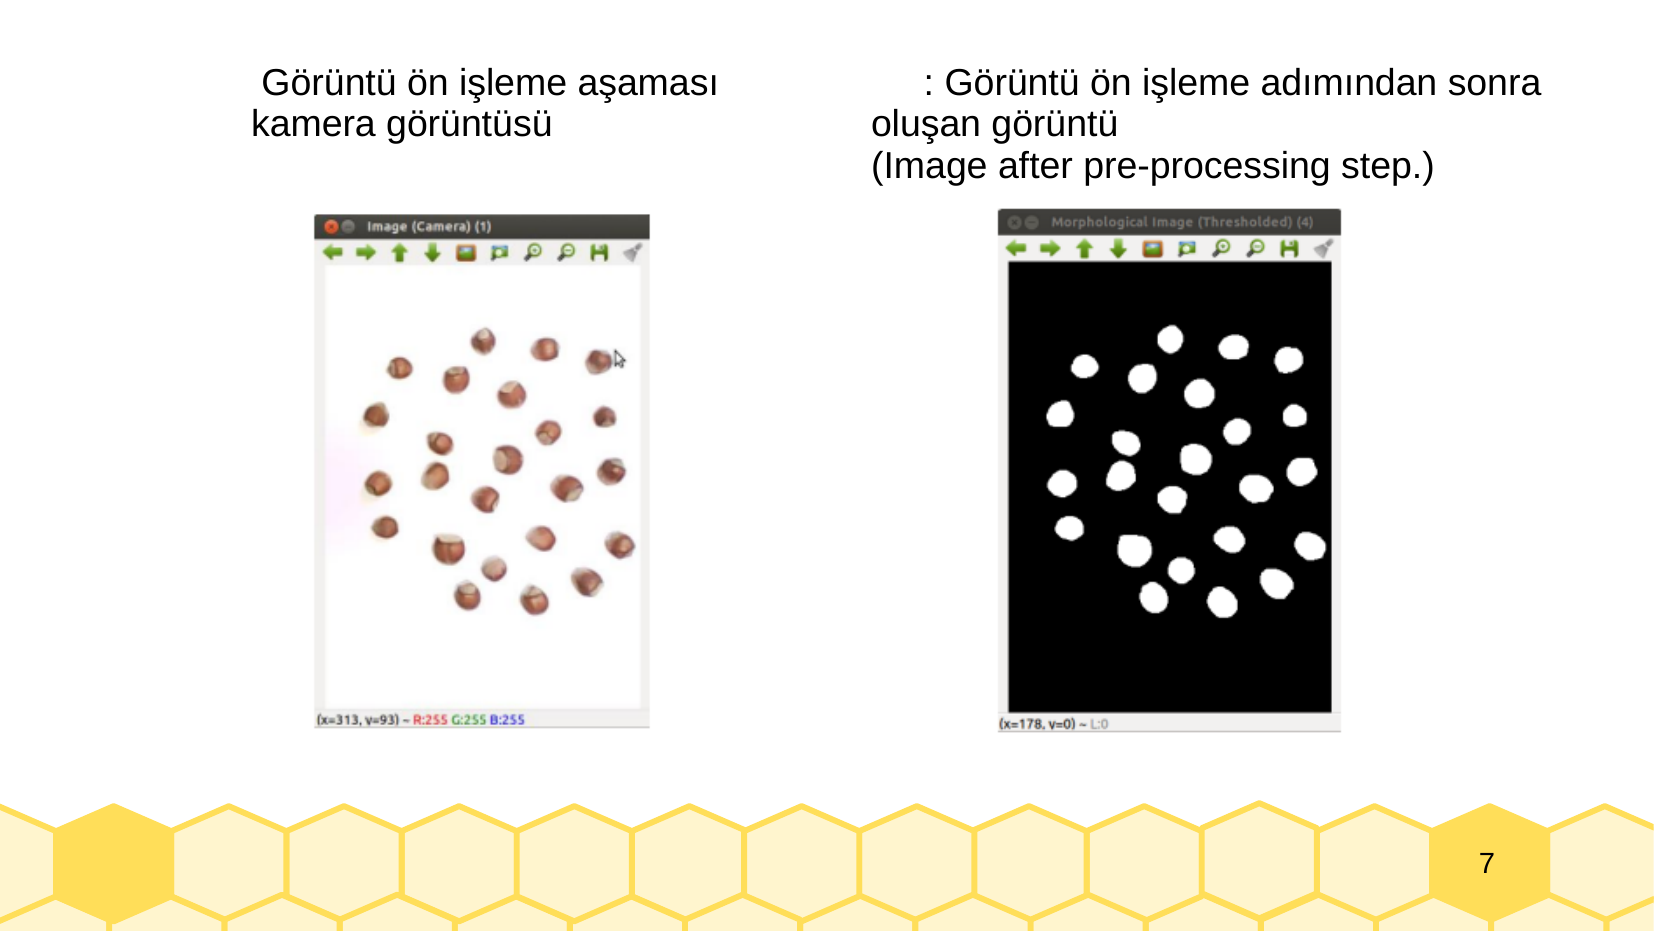

Görüntü ön işleme aşaması kamera görüntüsü
 : Görüntü ön işleme adımından sonra oluşan görüntü
(Image after pre-processing step.)
#